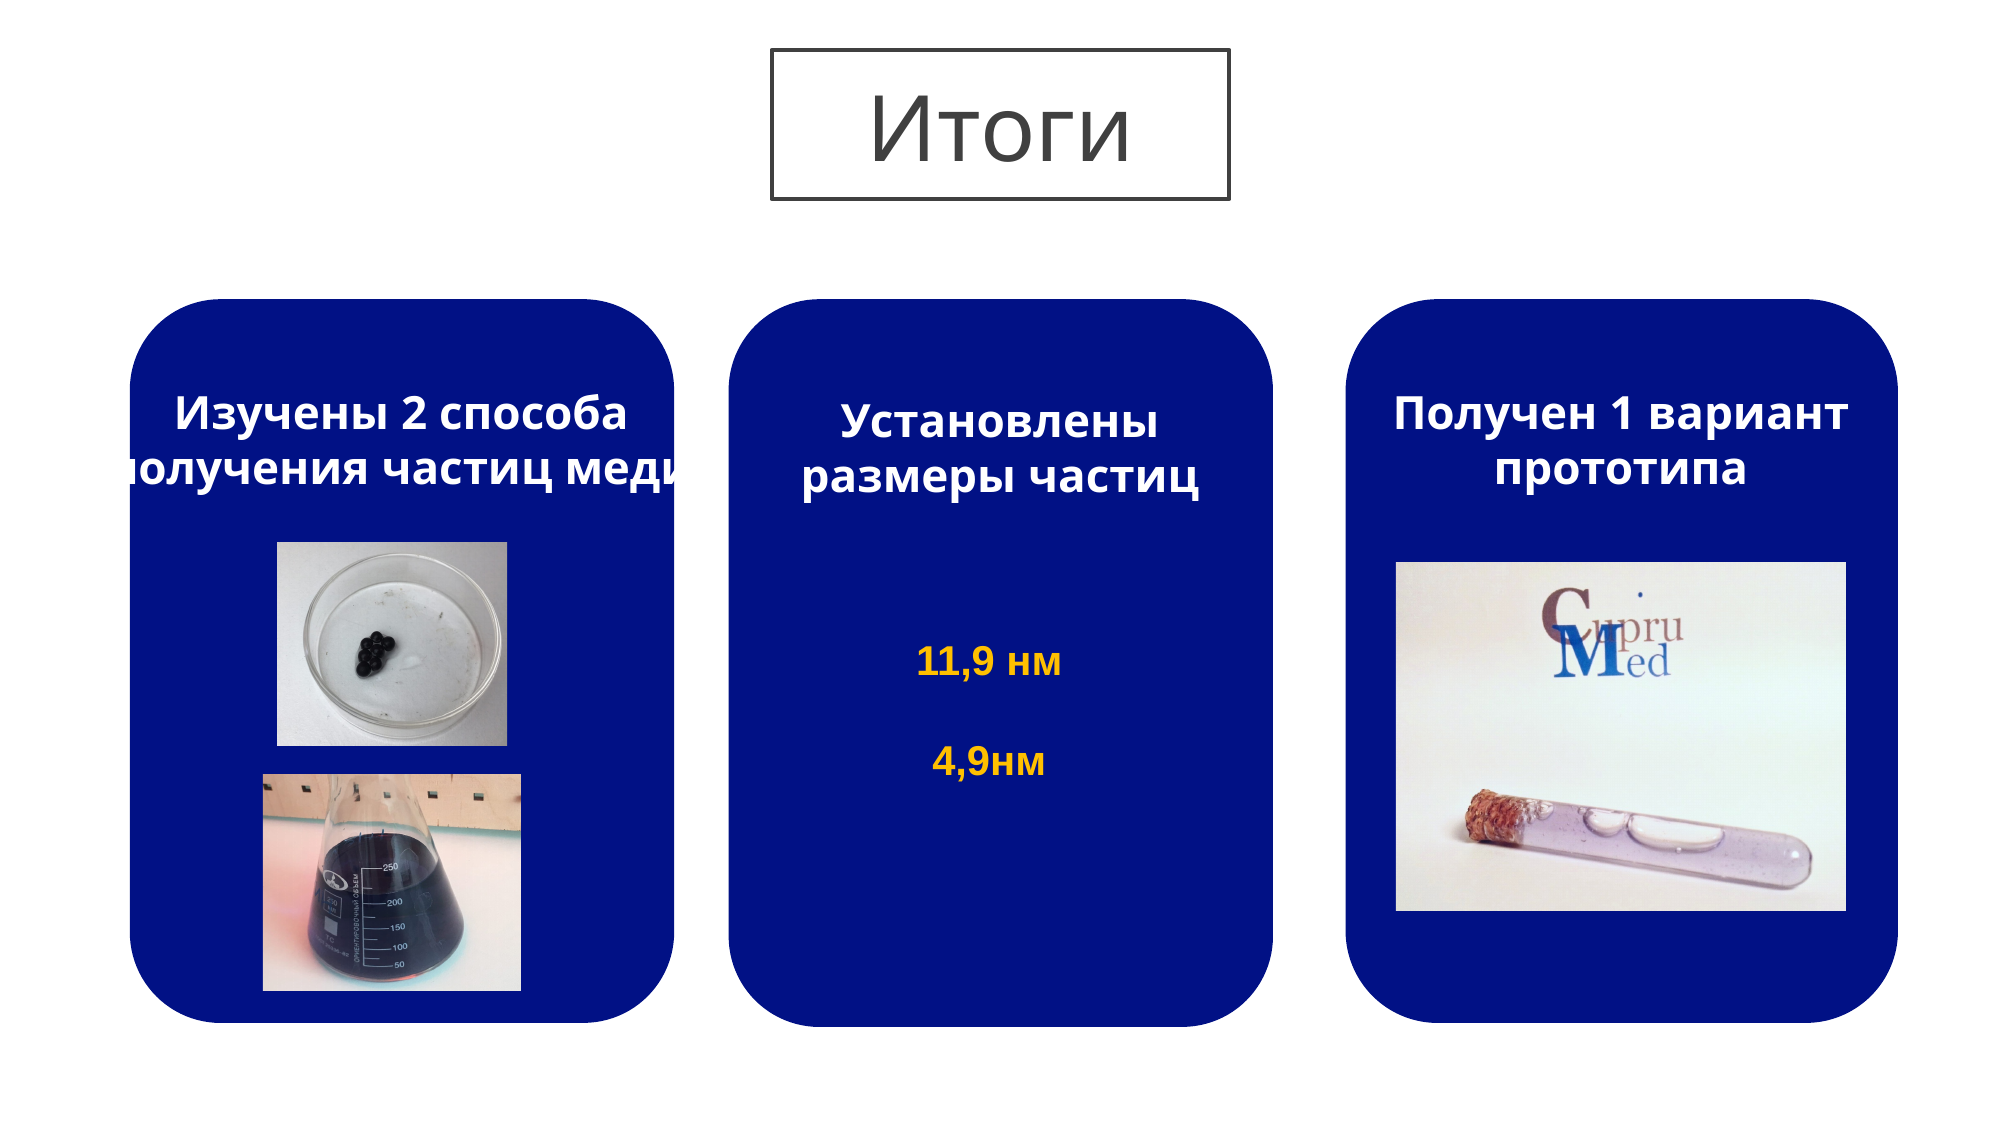

Итоги
Изучены 2 способа получения частиц меди
Получен 1 вариант прототипа
Установлены размеры частиц
11,9 нм
4,9нм